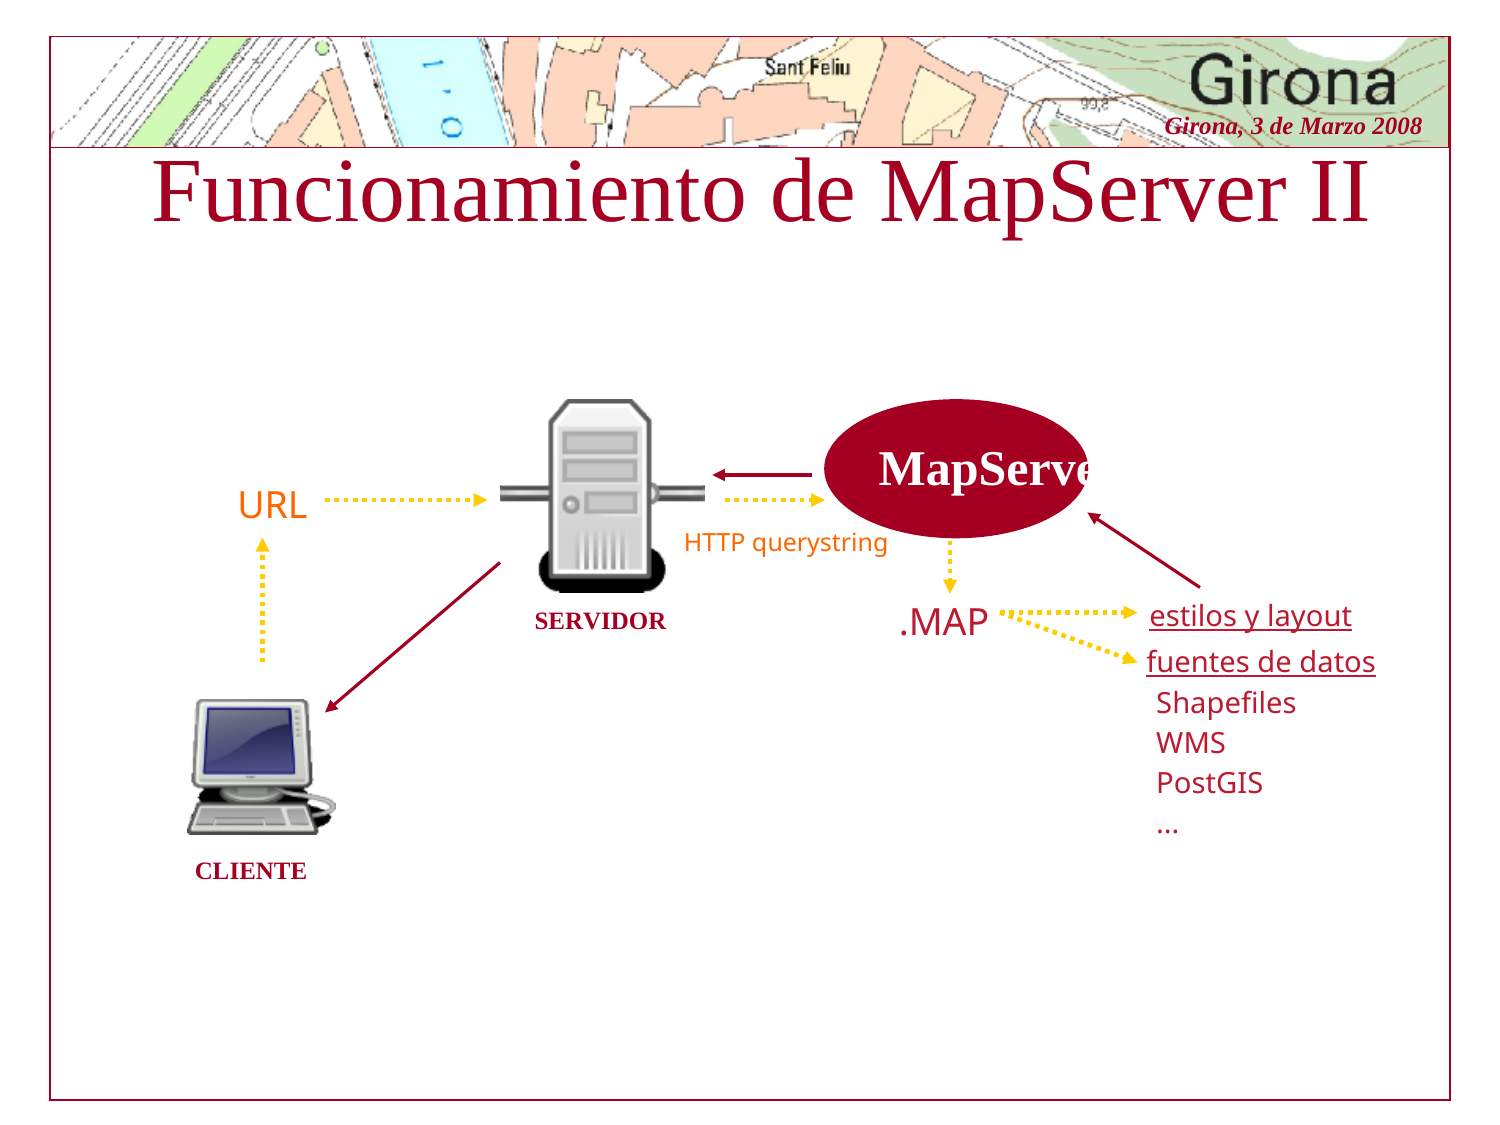

Funcionamiento de MapServer II
MapServer
URL
HTTP querystring
.MAP
estilos y layout
SERVIDOR
fuentes de datos
Shapefiles
WMS
PostGIS
...
CLIENTE